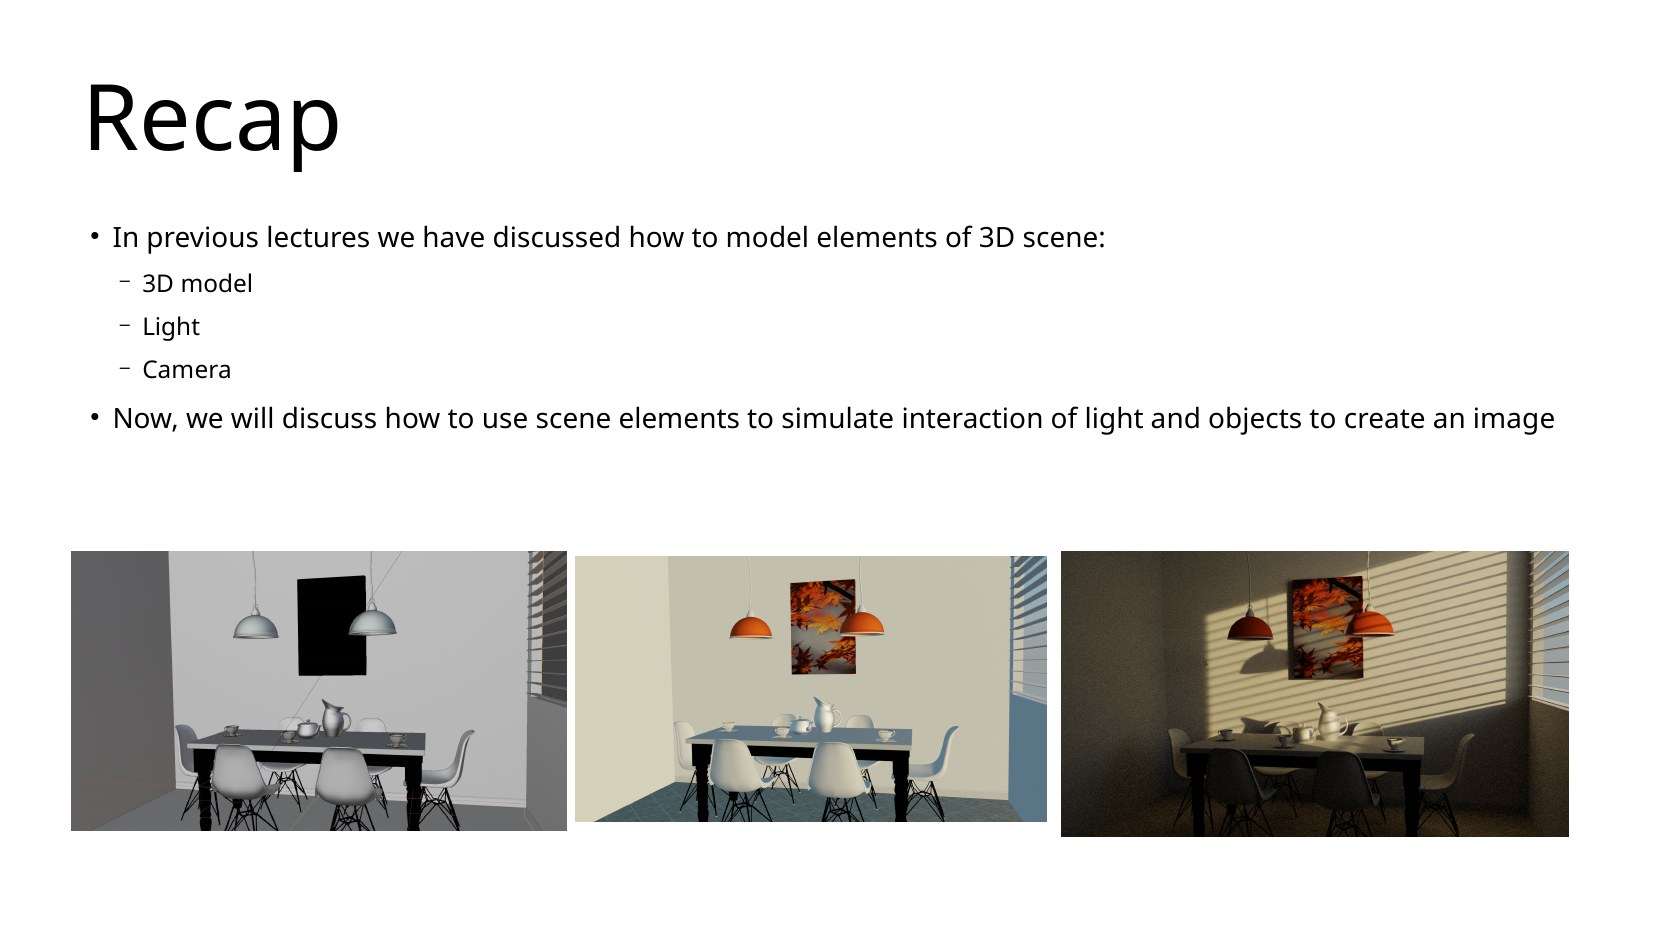

# Recap
In previous lectures we have discussed how to model elements of 3D scene:
3D model
Light
Camera
Now, we will discuss how to use scene elements to simulate interaction of light and objects to create an image